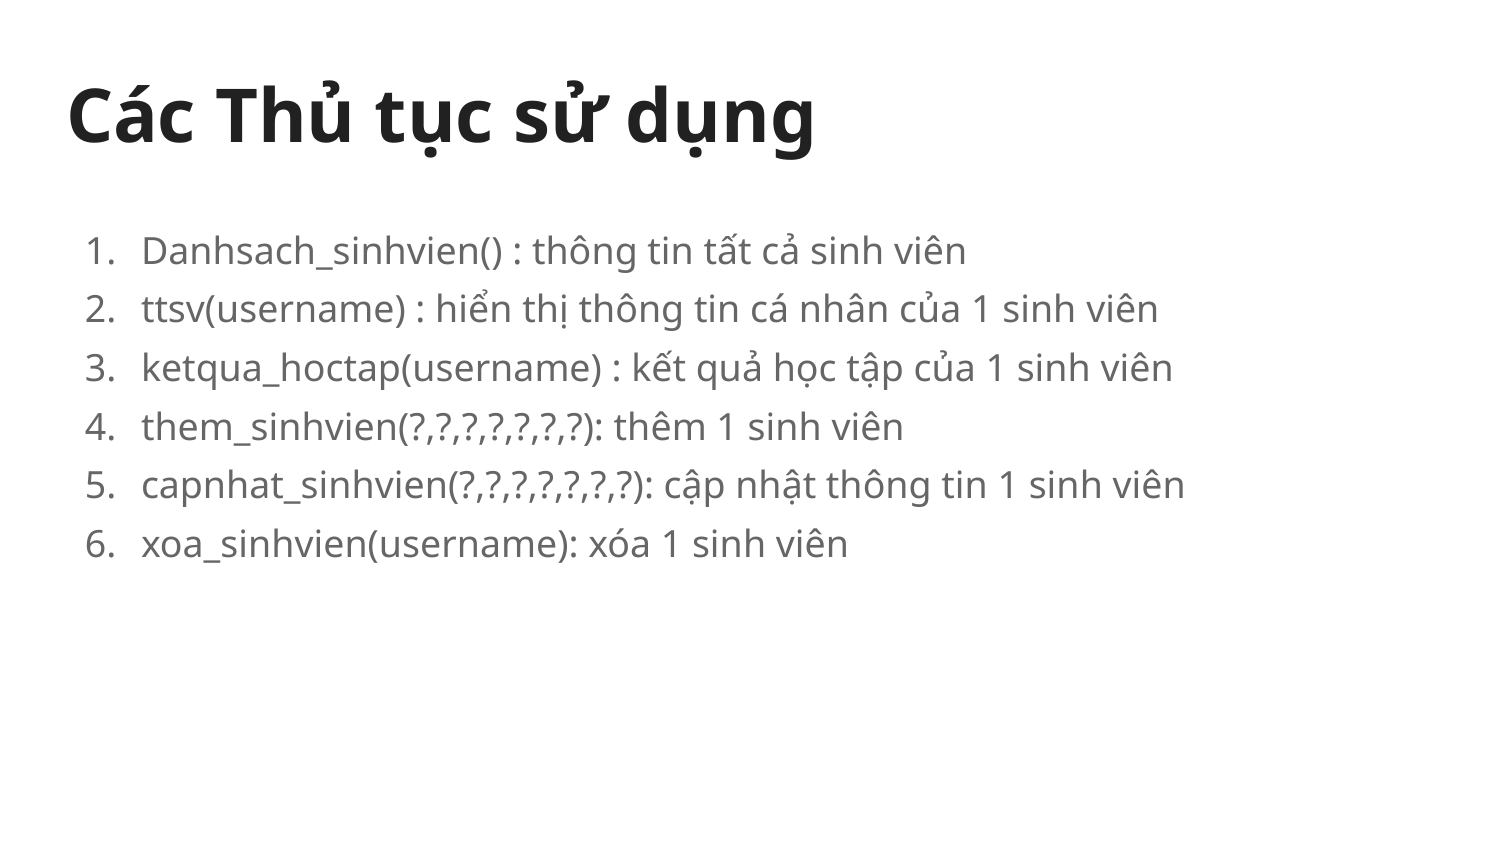

# Các Thủ tục sử dụng
Danhsach_sinhvien() : thông tin tất cả sinh viên
ttsv(username) : hiển thị thông tin cá nhân của 1 sinh viên
ketqua_hoctap(username) : kết quả học tập của 1 sinh viên
them_sinhvien(?,?,?,?,?,?,?): thêm 1 sinh viên
capnhat_sinhvien(?,?,?,?,?,?,?): cập nhật thông tin 1 sinh viên
xoa_sinhvien(username): xóa 1 sinh viên